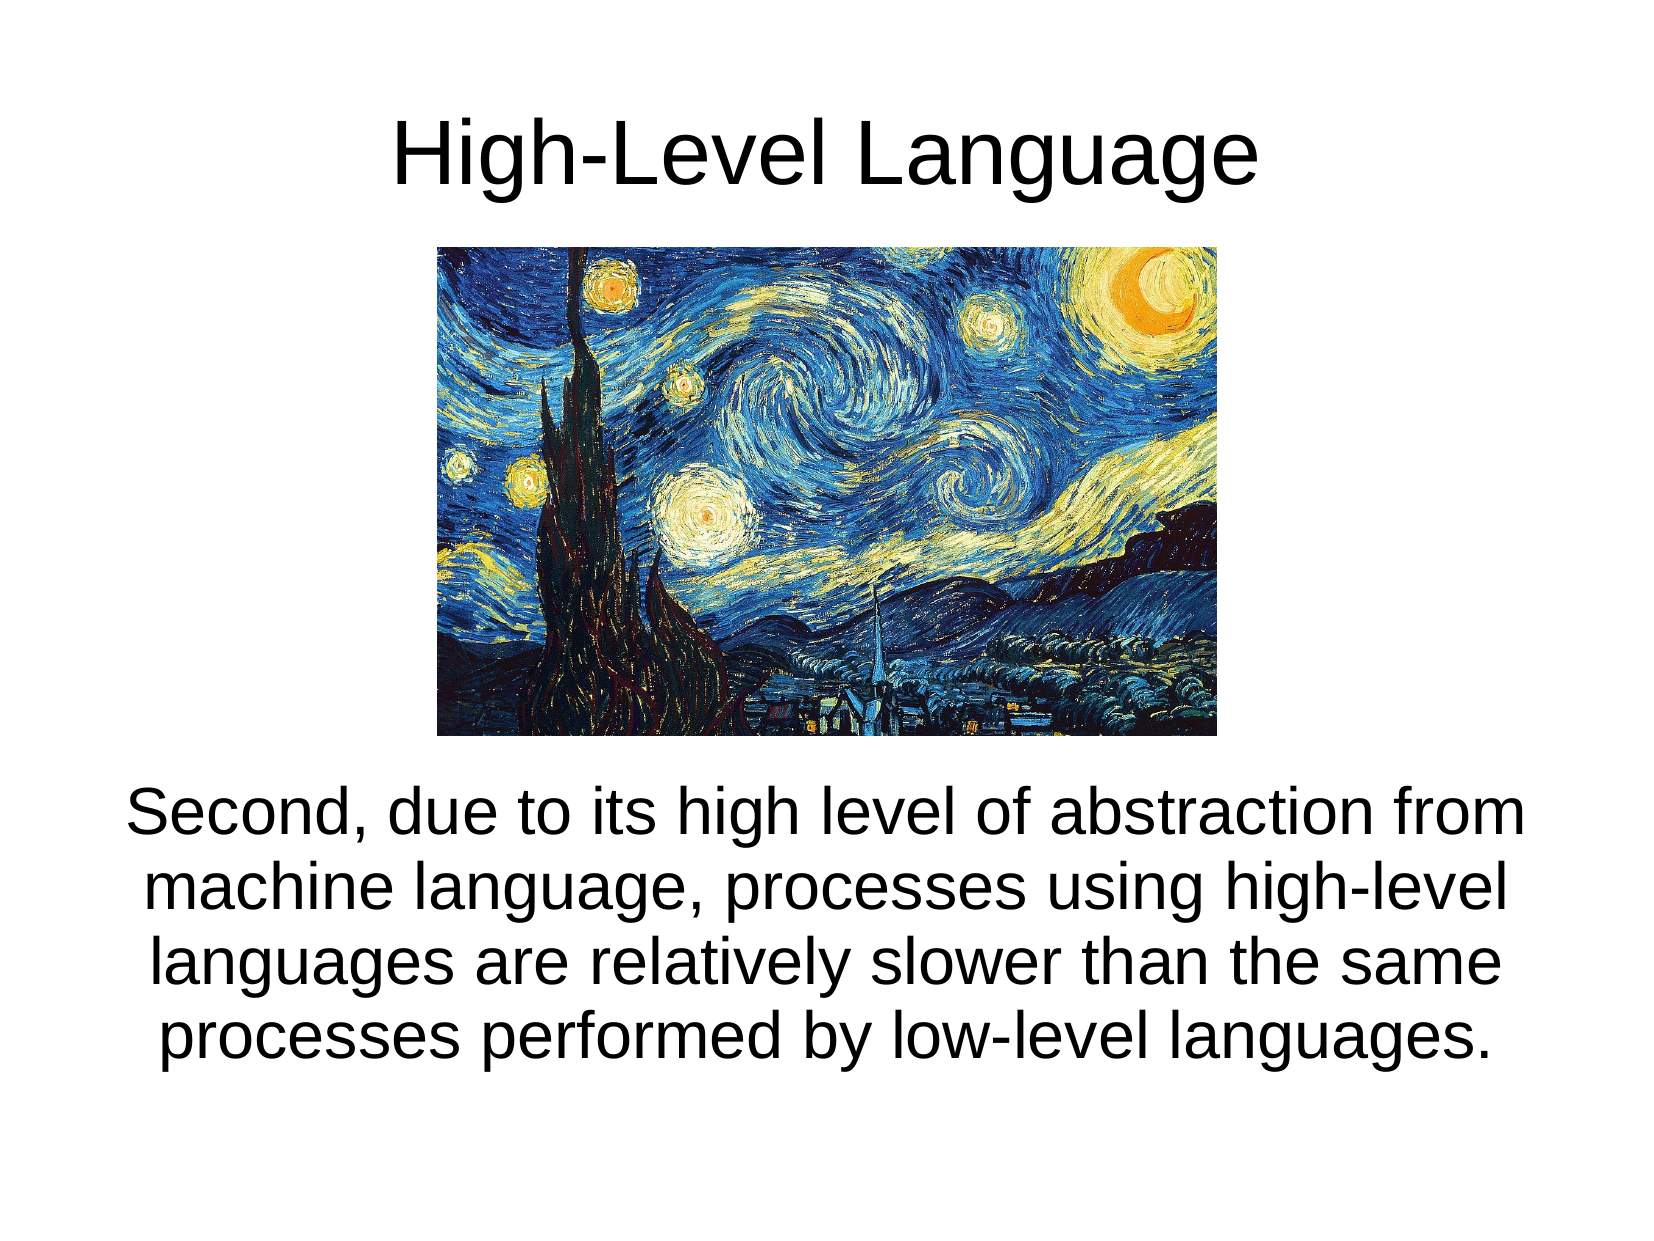

# High-Level Language
Second, due to its high level of abstraction from
machine language, processes using high-level
languages are relatively slower than the same
processes performed by low-level languages.